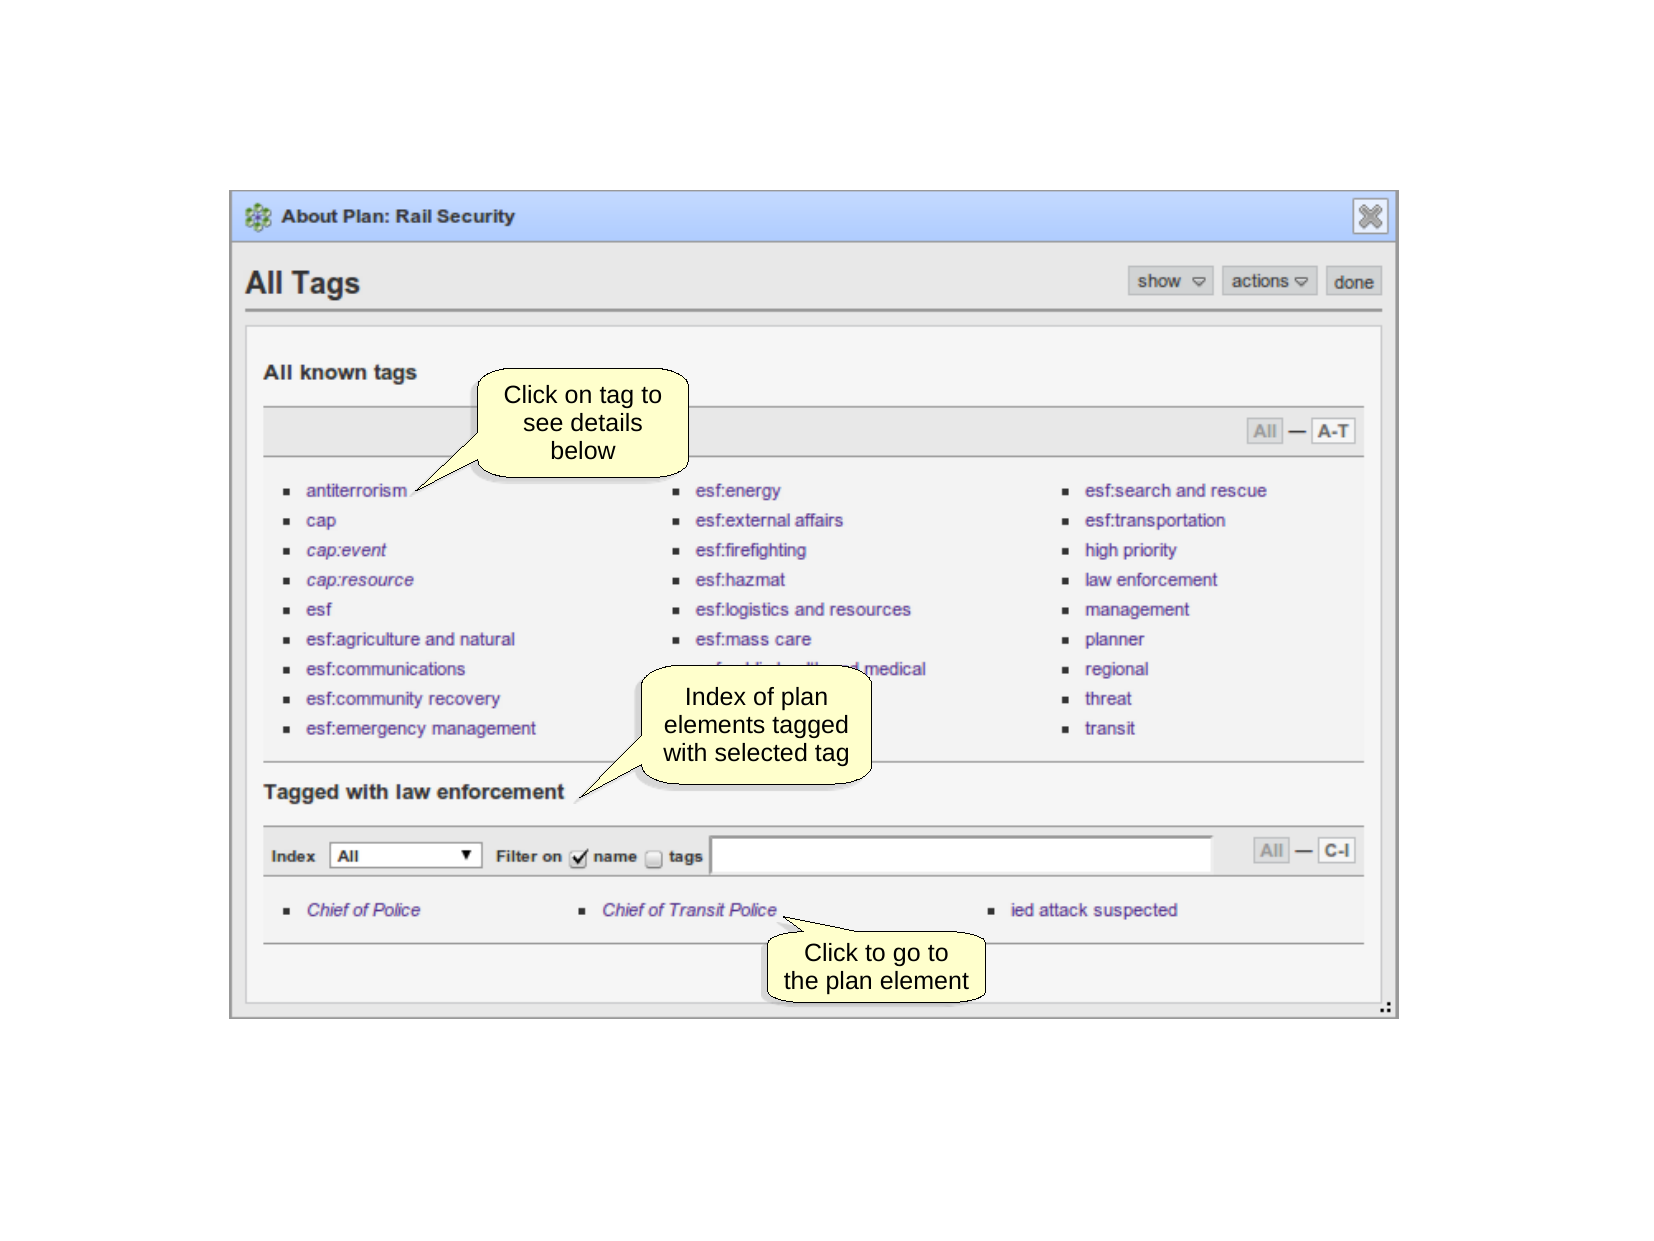

Click on tag to see details below
Index of plan elements tagged with selected tag
Click to go to the plan element